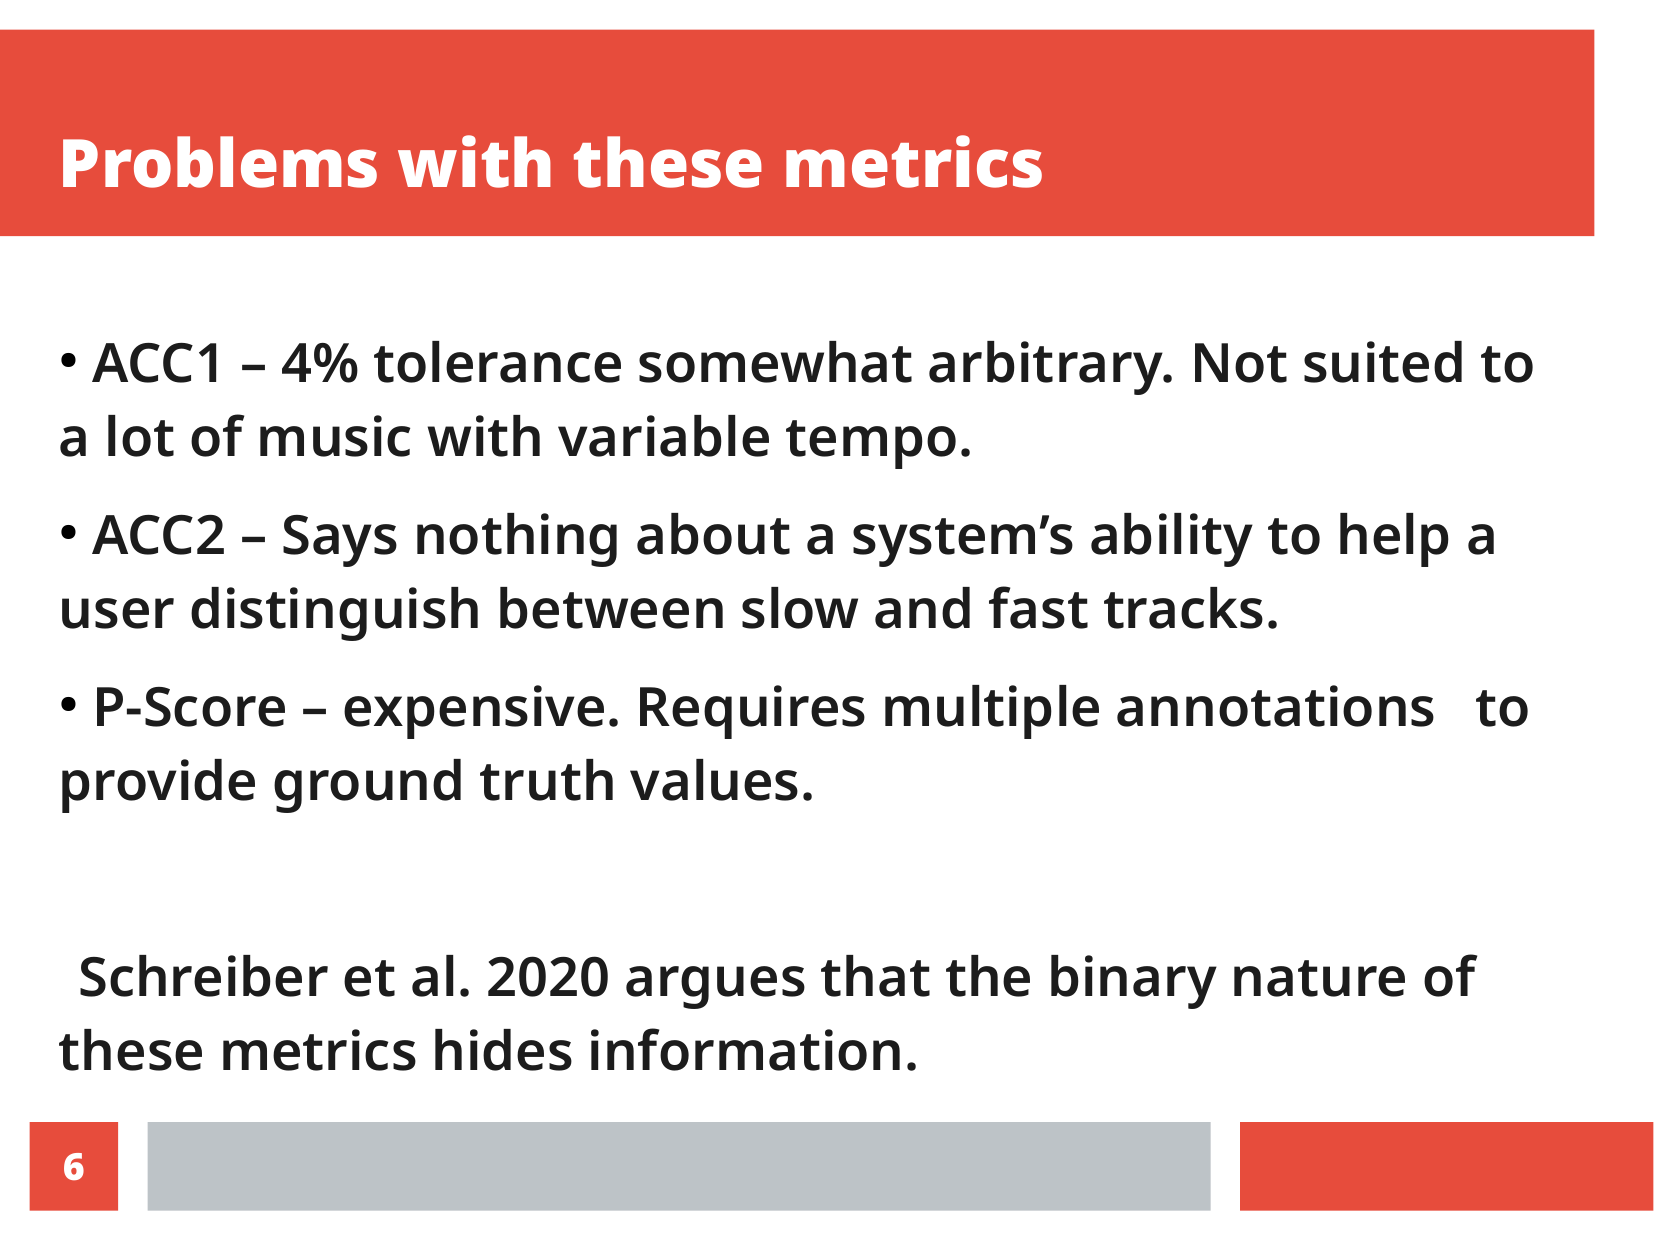

# Problems with these metrics
 ACC1 – 4% tolerance somewhat arbitrary. Not suited to a lot of music with variable tempo.
 ACC2 – Says nothing about a system’s ability to help a user distinguish between slow and fast tracks.
 P-Score – expensive. Requires multiple annotations	 to provide ground truth values.
Schreiber et al. 2020 argues that the binary nature of these metrics hides information.
6